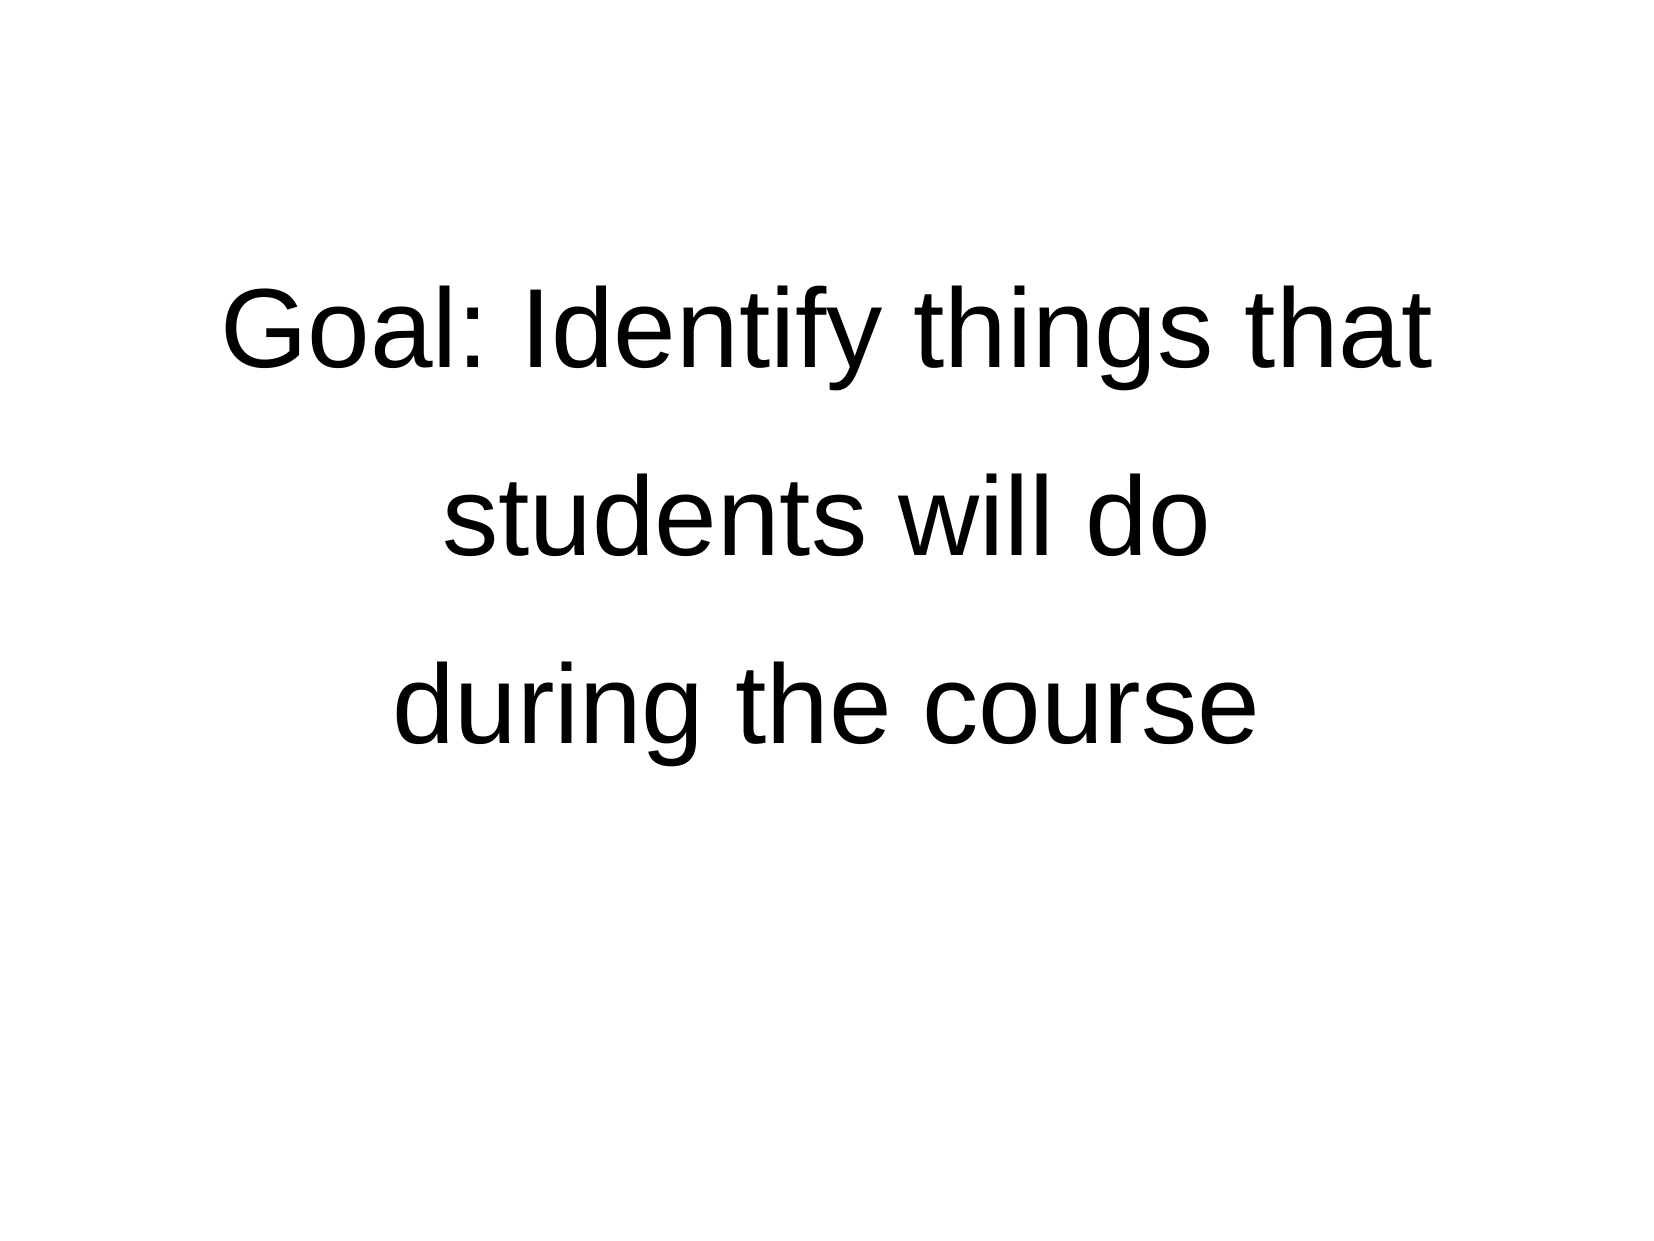

# Goal: Identify things that students will do during the course